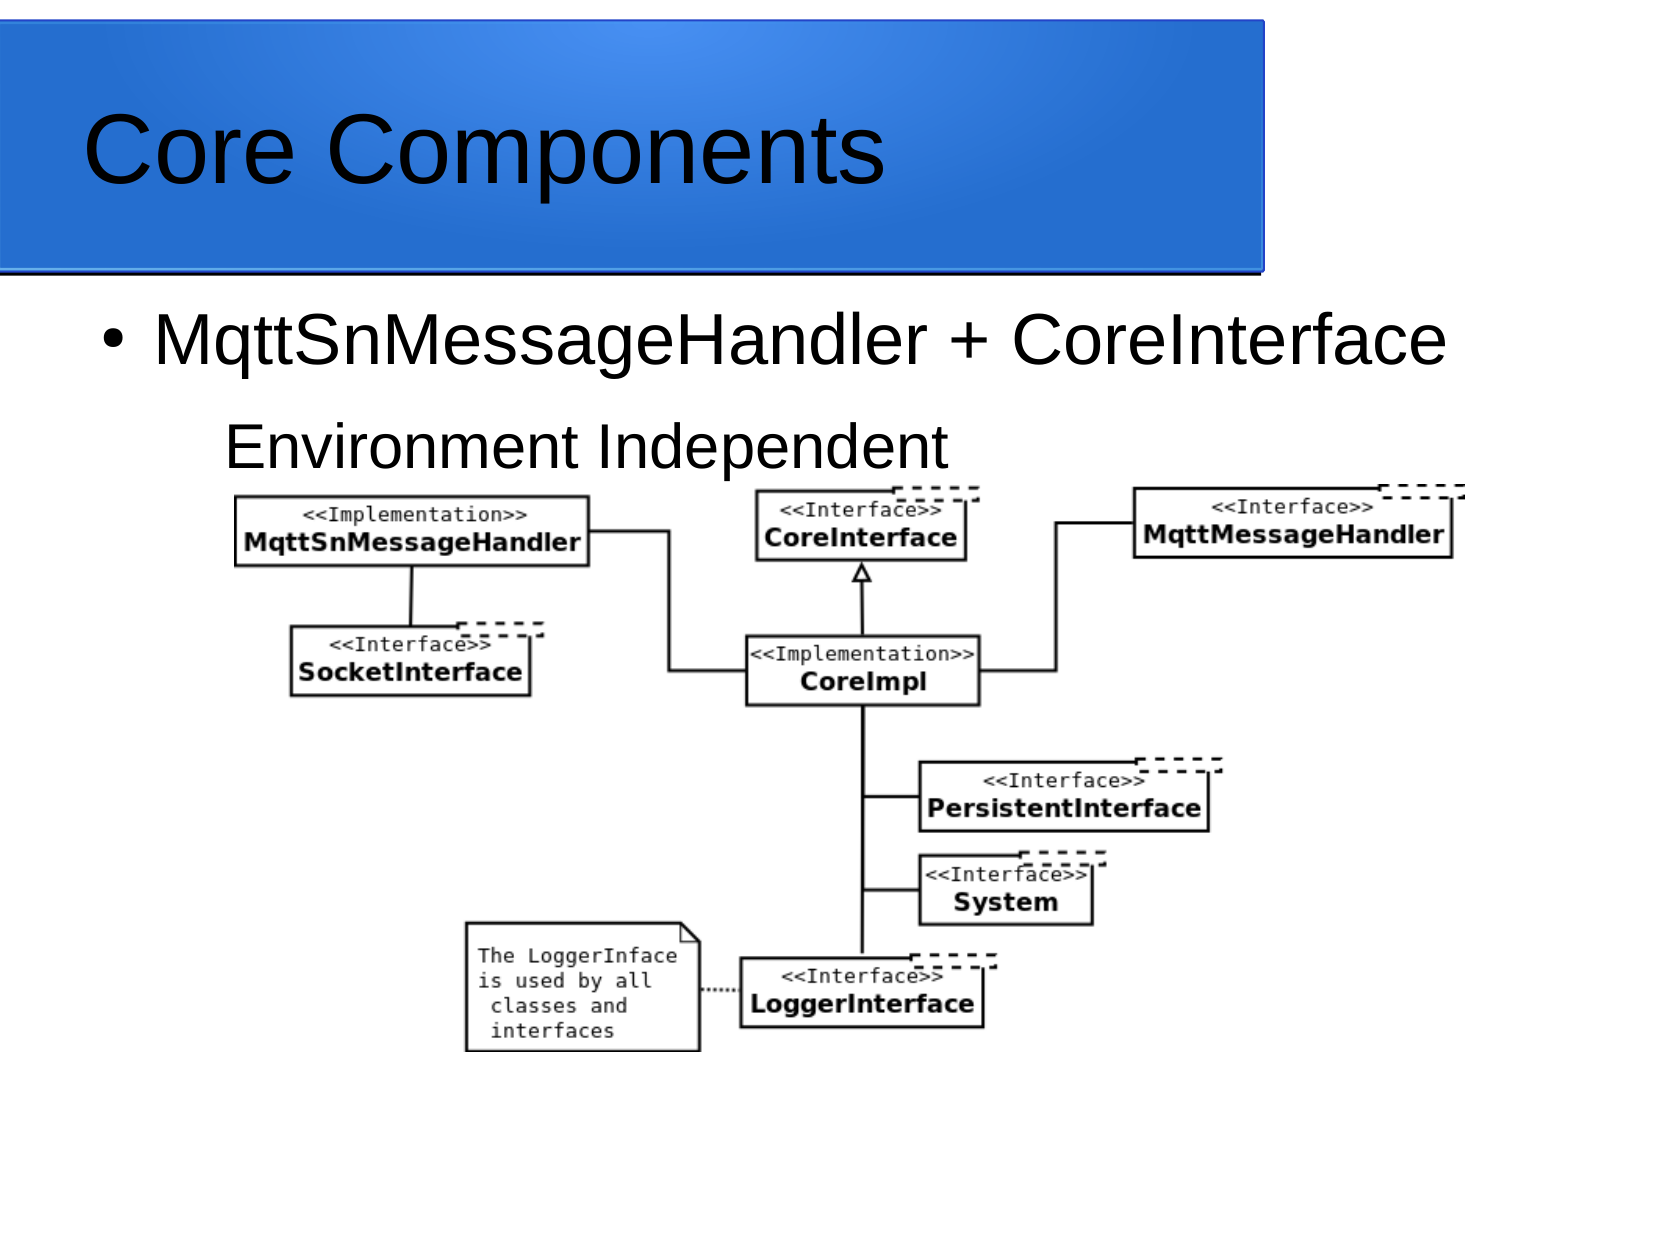

# Core Components
MqttSnMessageHandler + CoreInterface
Environment Independent